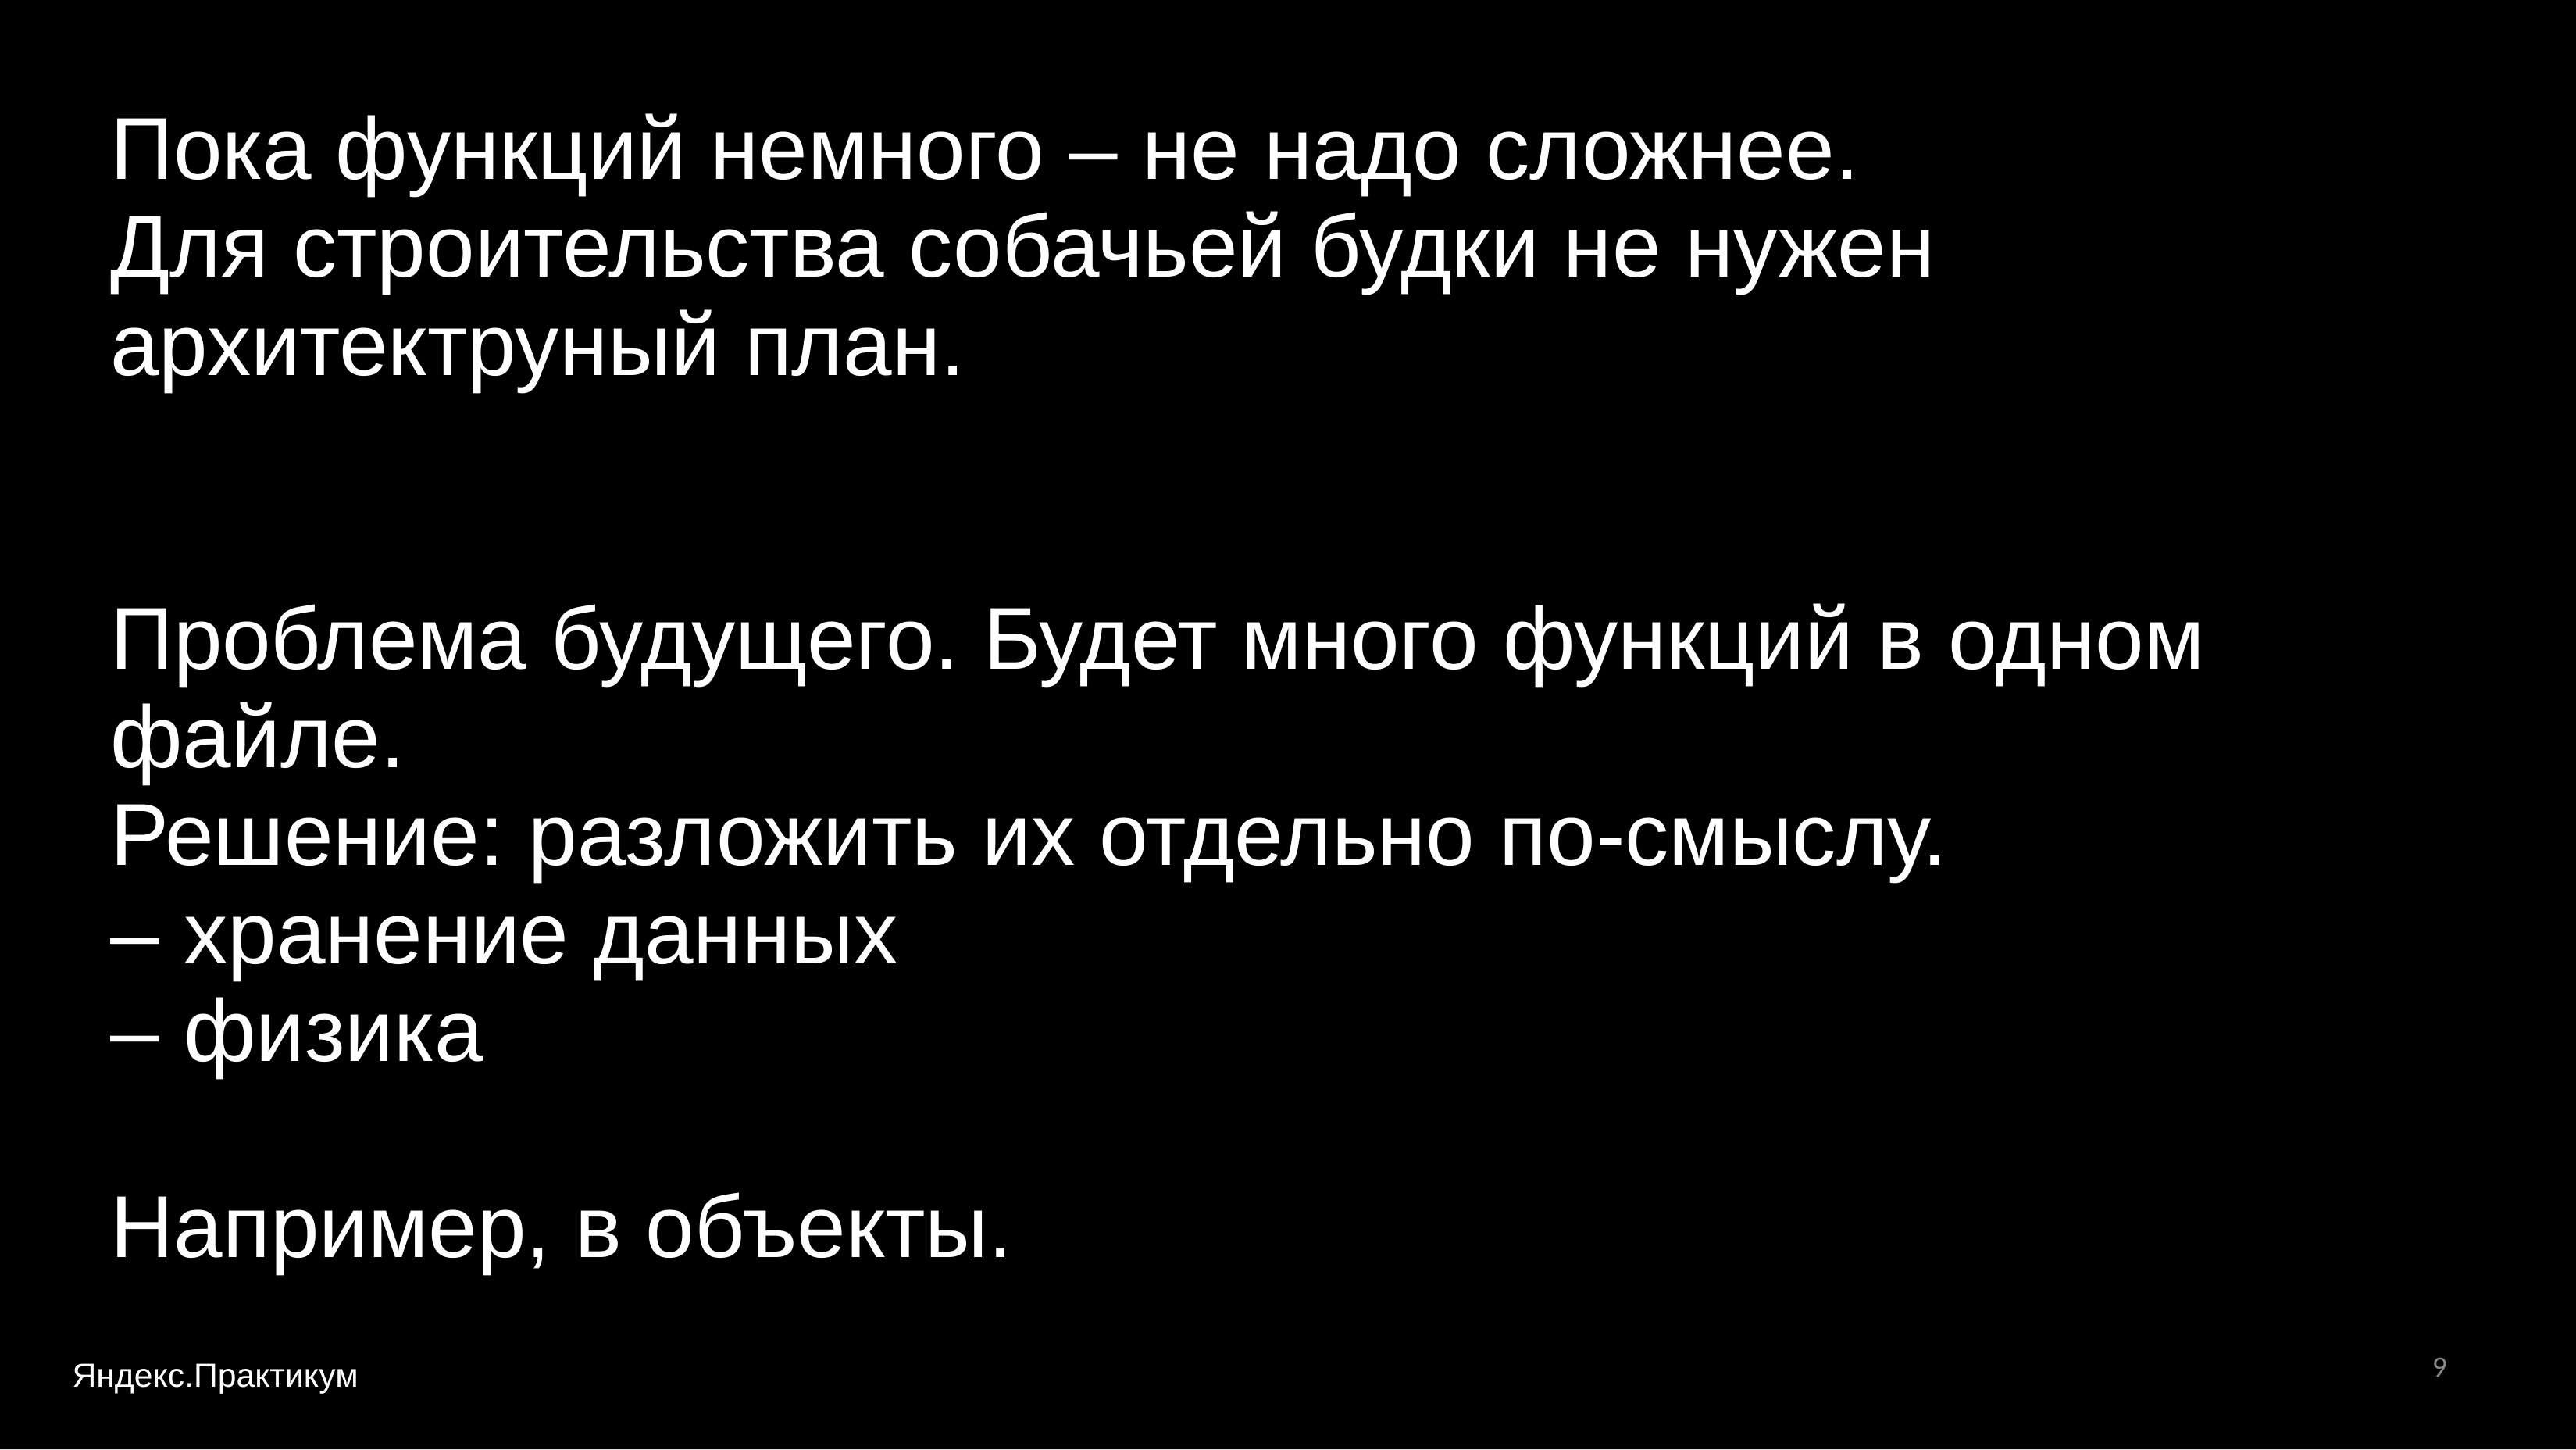

# n
Пока функций немного – не надо сложнее.
Для строительства собачьей будки не нужен архитектруный план.
Проблема будущего. Будет много функций в одном файле.
Решение: разложить их отдельно по-смыслу.
– хранение данных
– физика
Например, в объекты.
Яндекс.Практикум